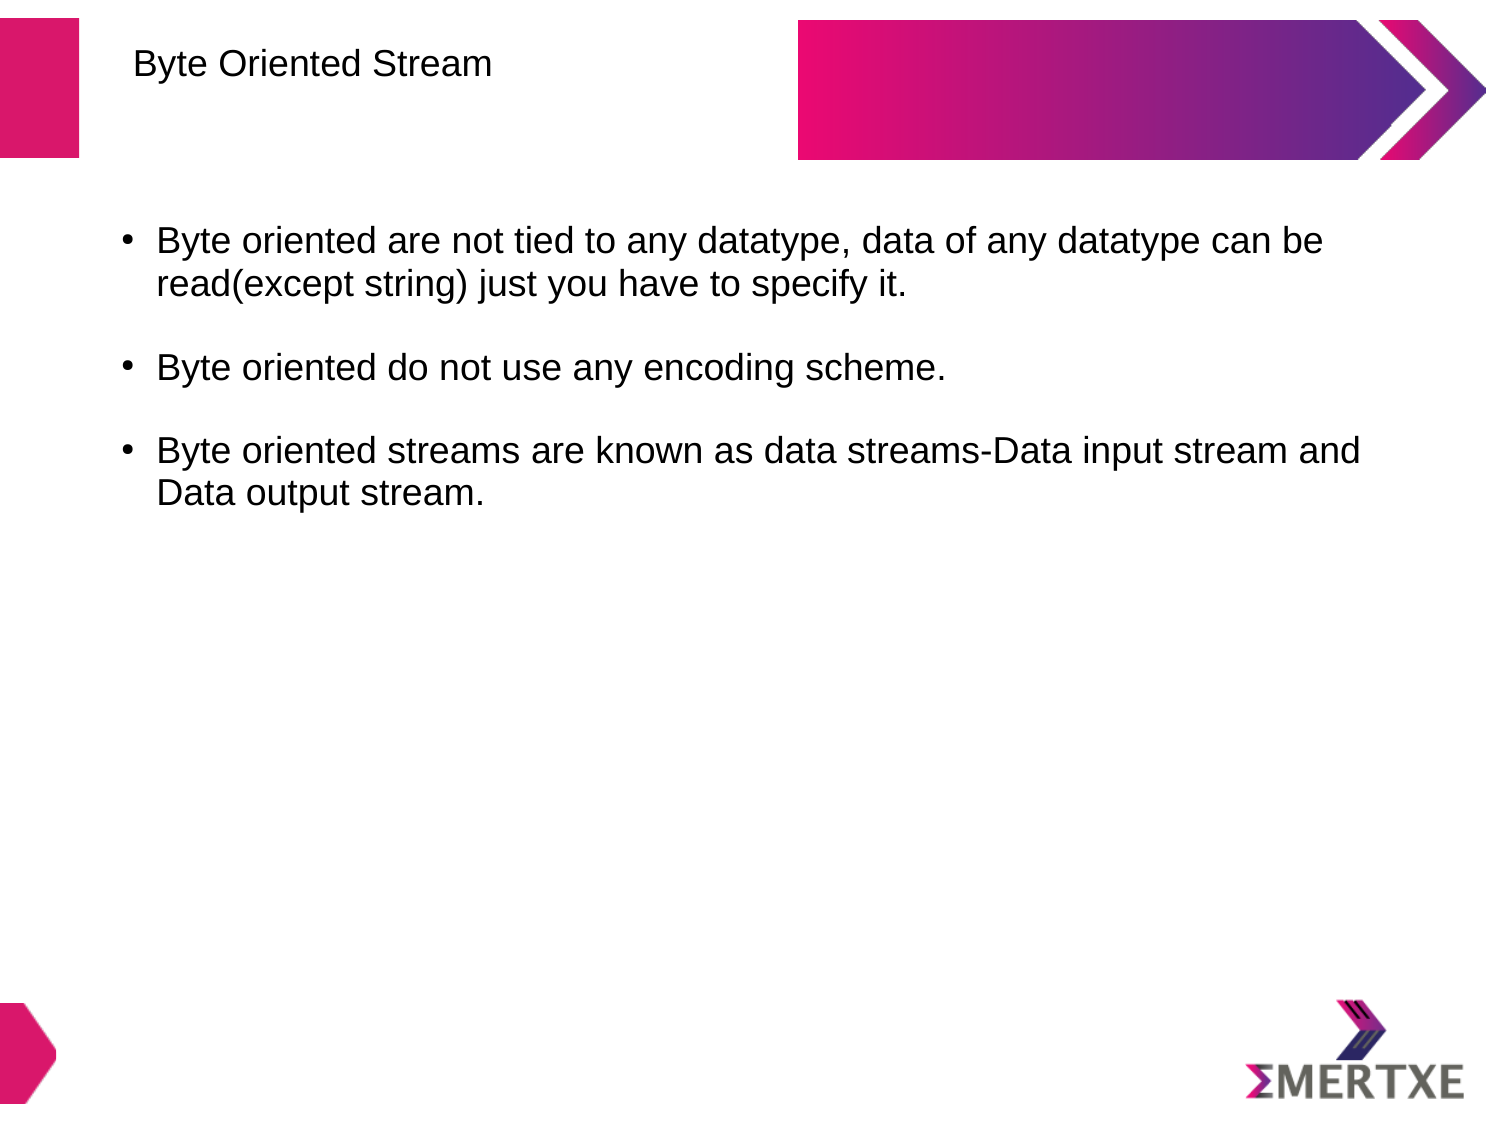

Byte Oriented Stream
Byte oriented are not tied to any datatype, data of any datatype can be read(except string) just you have to specify it.
Byte oriented do not use any encoding scheme.
Byte oriented streams are known as data streams-Data input stream and Data output stream.